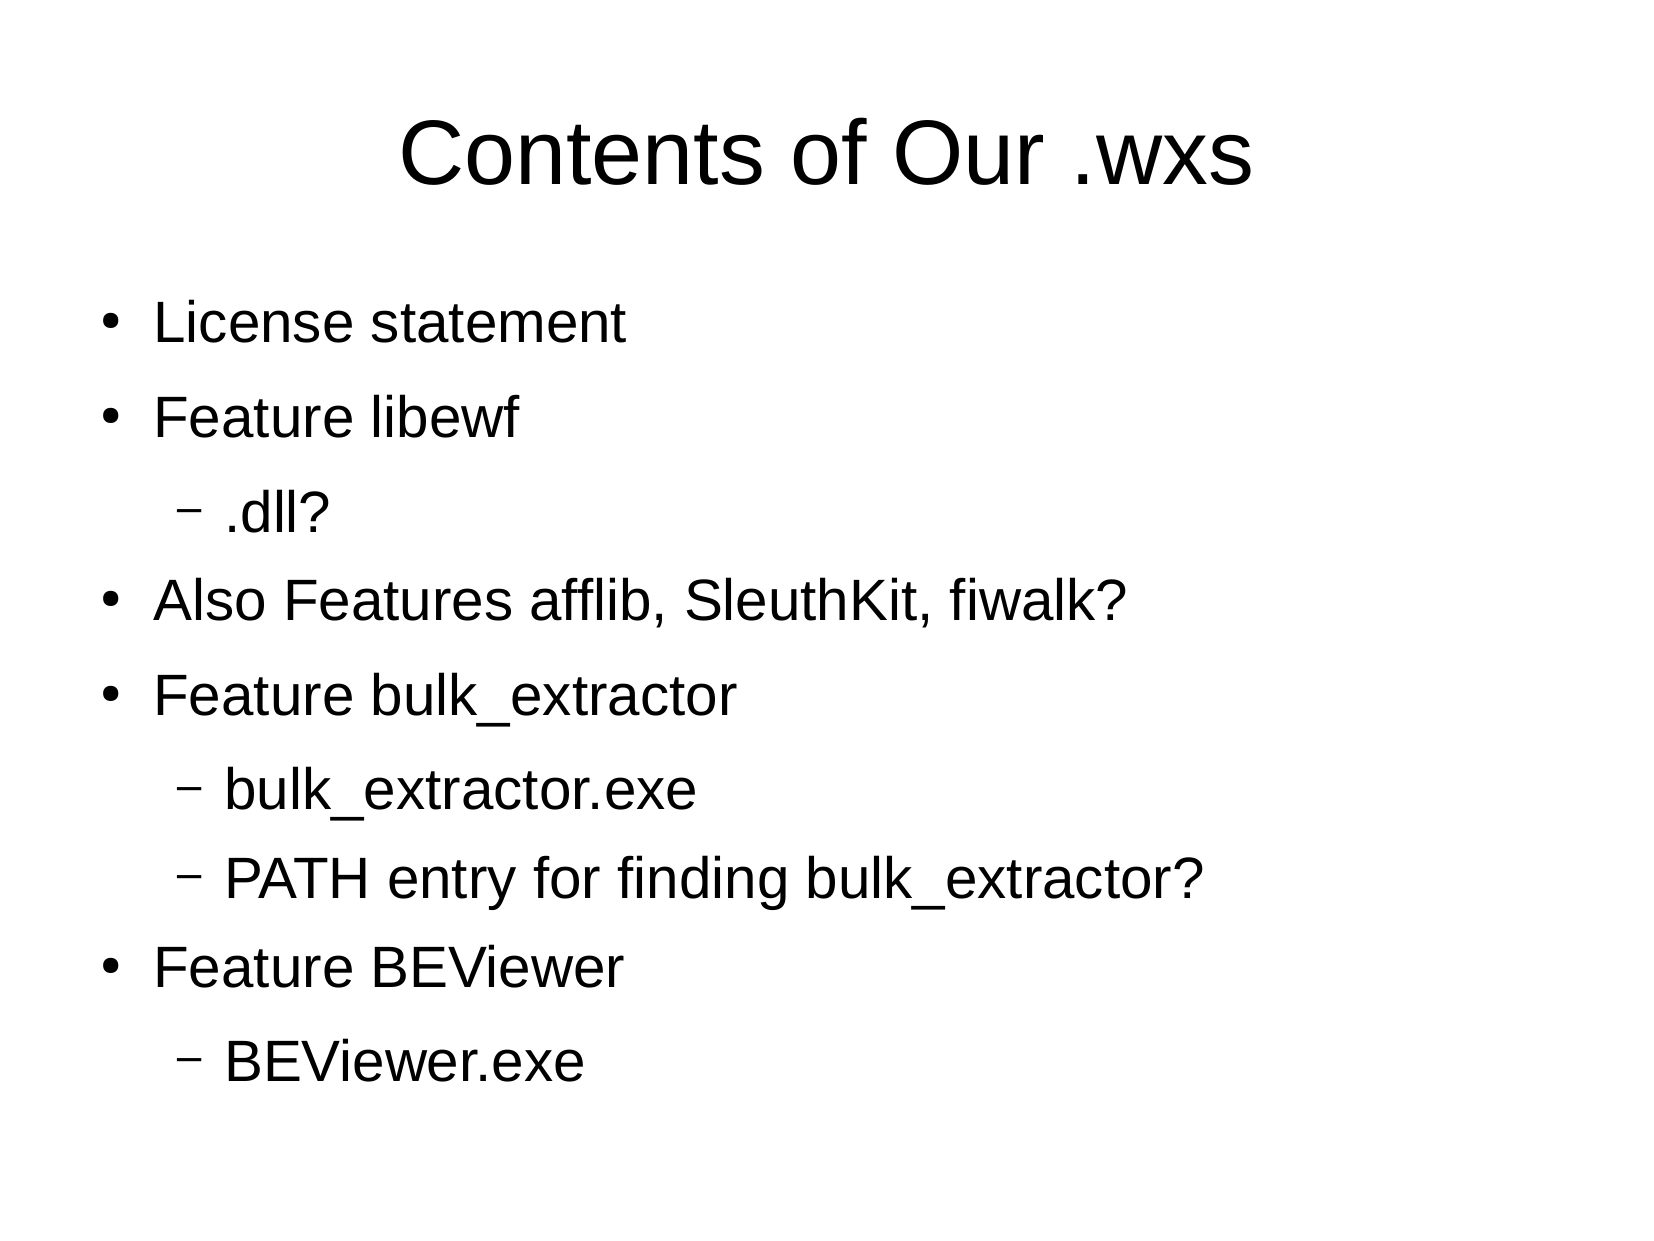

# Contents of Our .wxs
License statement
Feature libewf
.dll?
Also Features afflib, SleuthKit, fiwalk?
Feature bulk_extractor
bulk_extractor.exe
PATH entry for finding bulk_extractor?
Feature BEViewer
BEViewer.exe